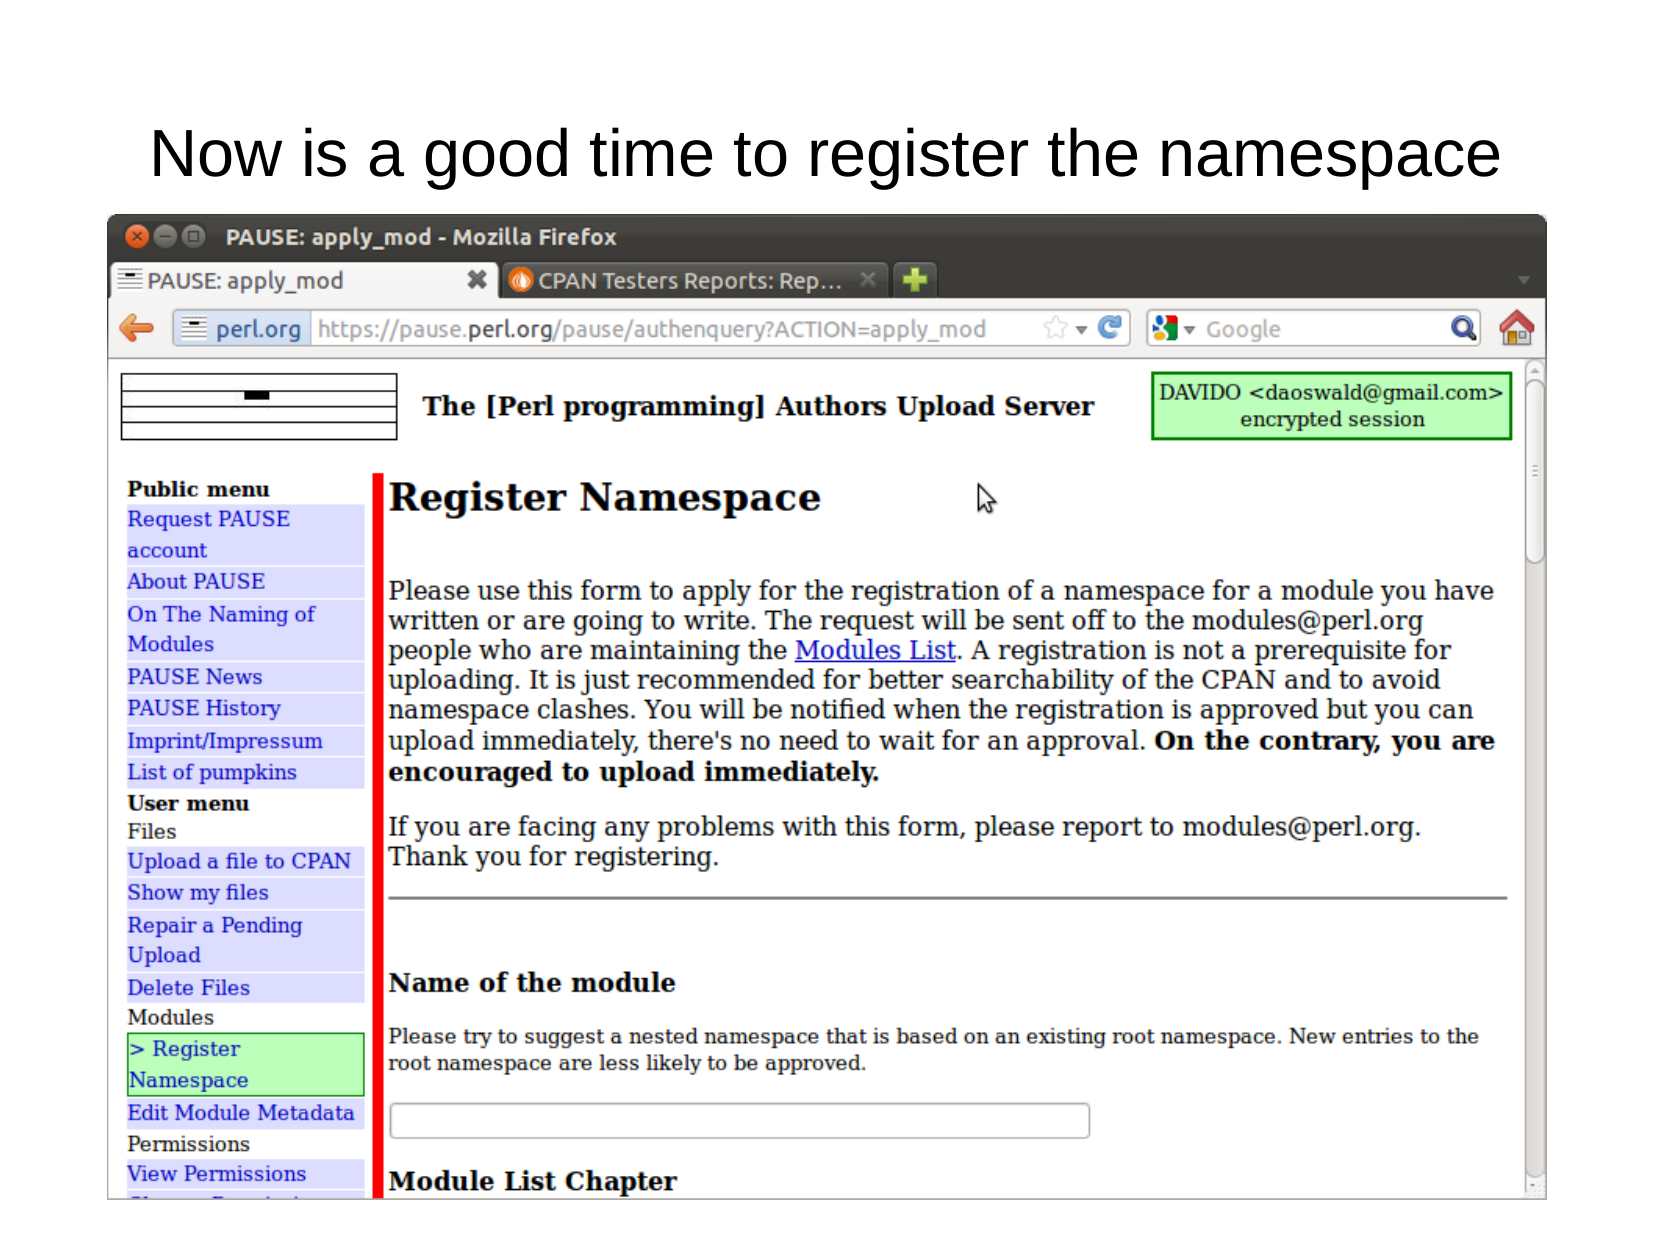

# Now is a good time to register the namespace